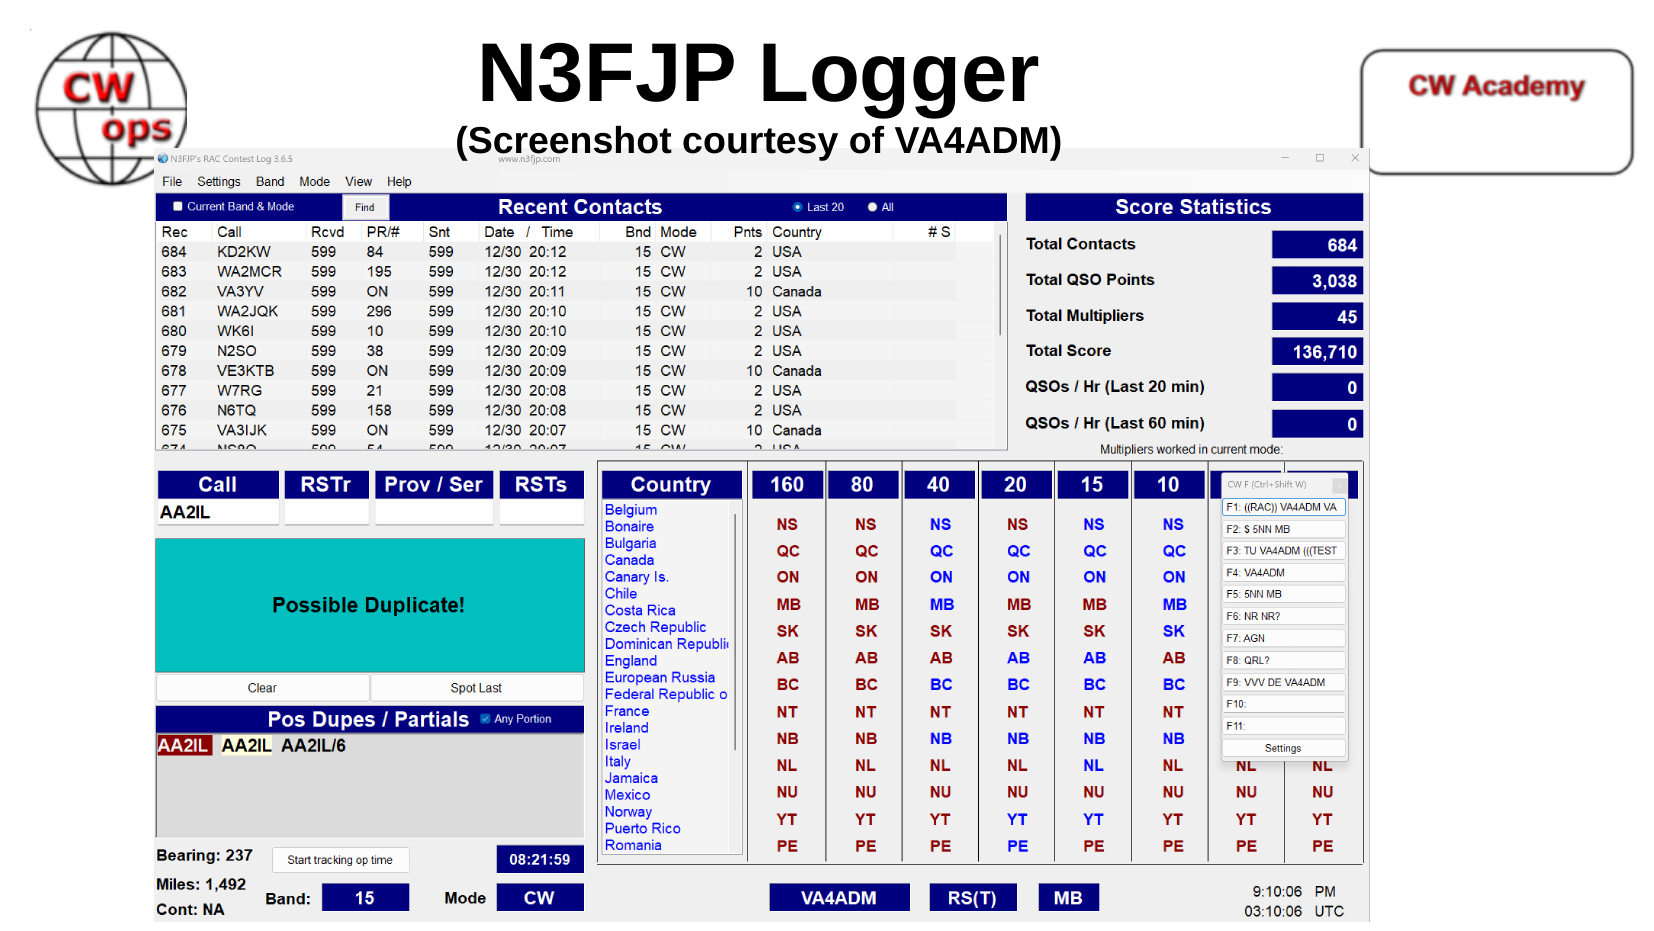

# N3FJP Logger (Screenshot courtesy of VA4ADM)